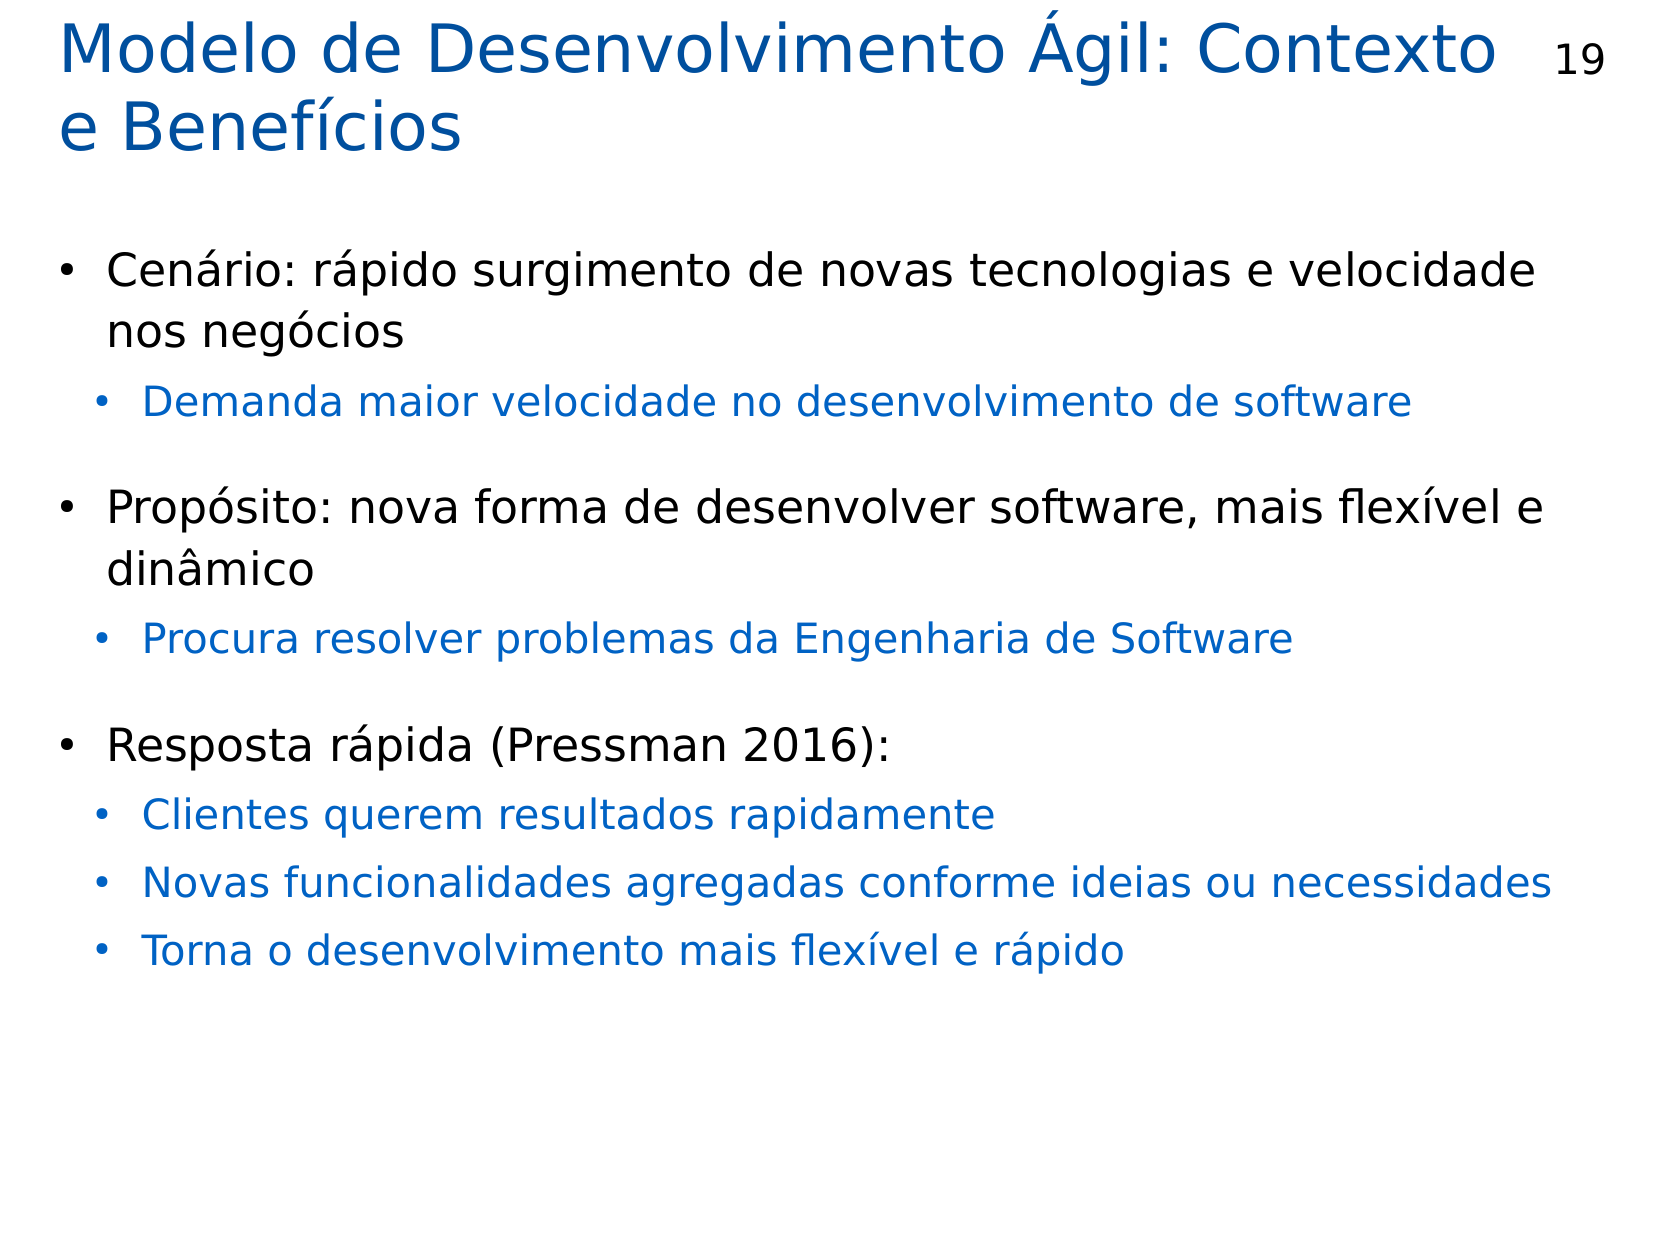

# Modelo de Desenvolvimento Ágil: Contexto e Benefícios
19
Cenário: rápido surgimento de novas tecnologias e velocidade nos negócios
Demanda maior velocidade no desenvolvimento de software
Propósito: nova forma de desenvolver software, mais flexível e dinâmico
Procura resolver problemas da Engenharia de Software
Resposta rápida (Pressman 2016):
Clientes querem resultados rapidamente
Novas funcionalidades agregadas conforme ideias ou necessidades
Torna o desenvolvimento mais flexível e rápido